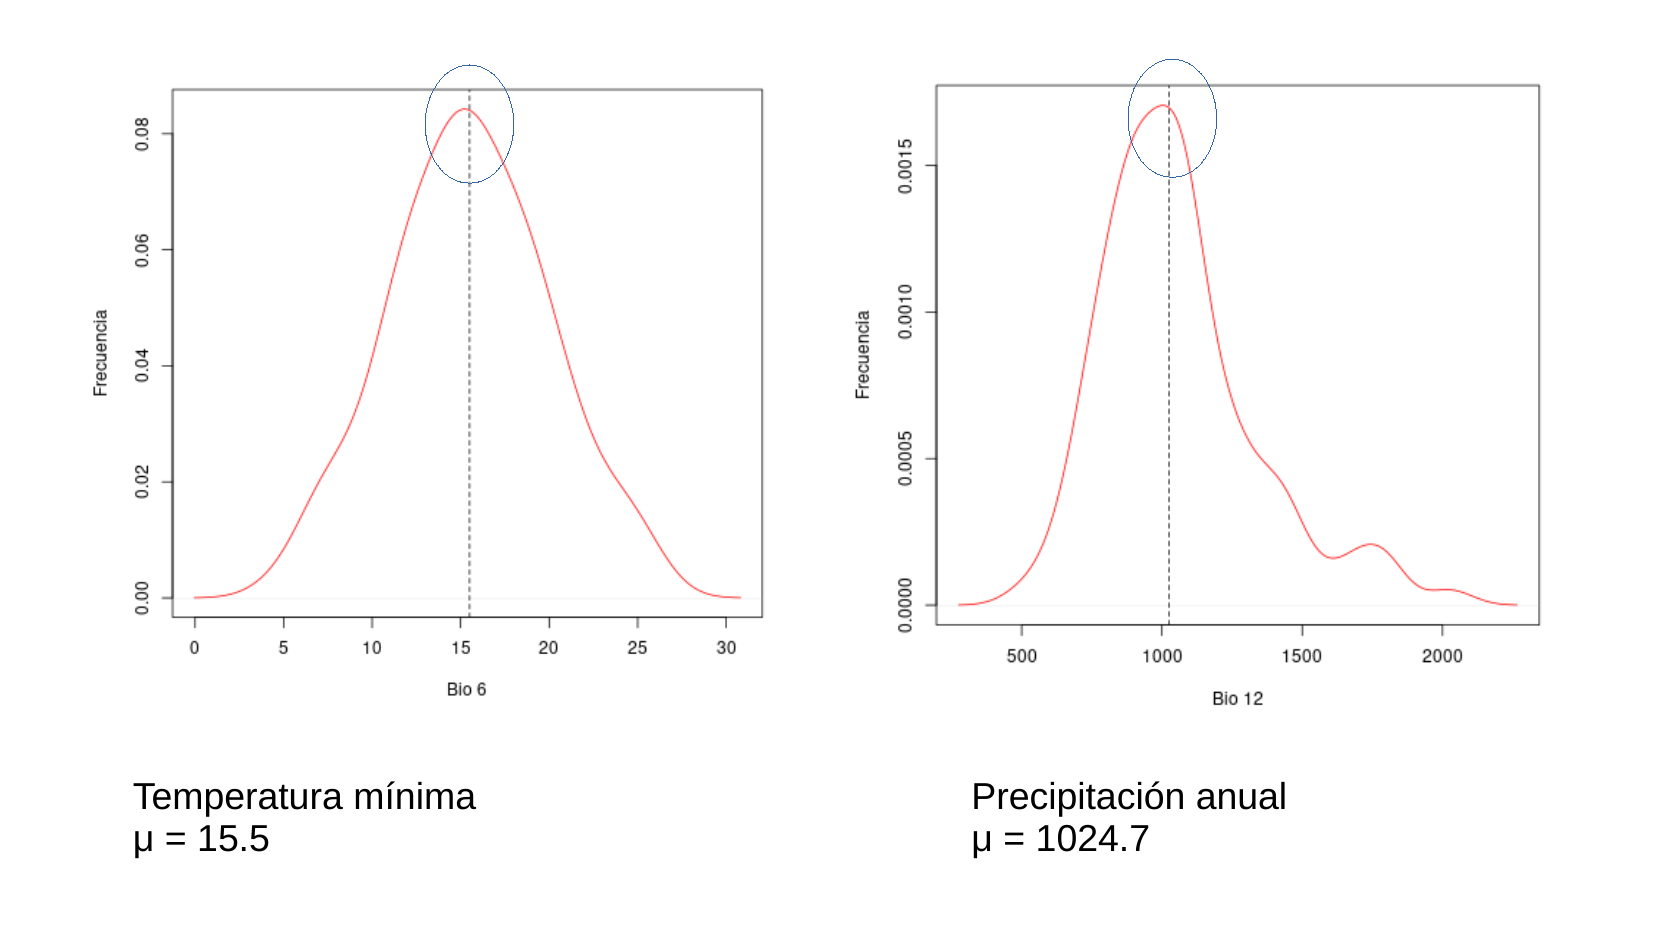

Temperatura mínima
μ = 15.5
Precipitación anual
μ = 1024.7